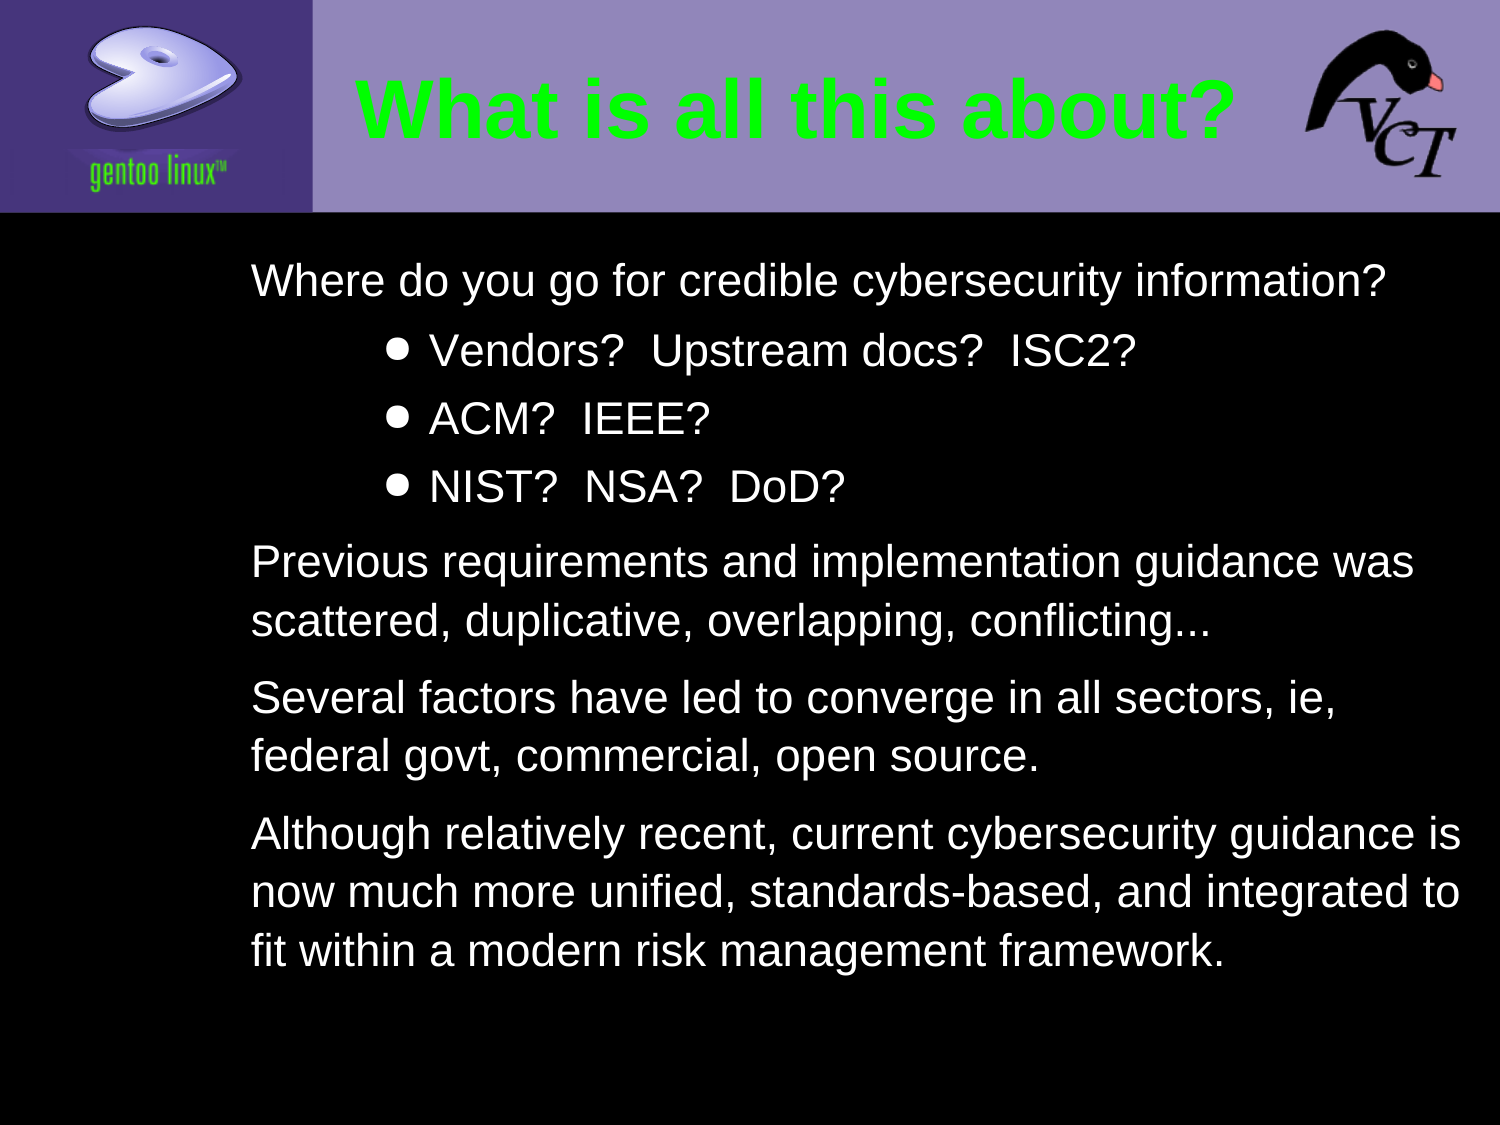

# What is all this about?
Where do you go for credible cybersecurity information?
Vendors? Upstream docs? ISC2?
ACM? IEEE?
NIST? NSA? DoD?
Previous requirements and implementation guidance was scattered, duplicative, overlapping, conflicting...
Several factors have led to converge in all sectors, ie, federal govt, commercial, open source.
Although relatively recent, current cybersecurity guidance is now much more unified, standards-based, and integrated to fit within a modern risk management framework.